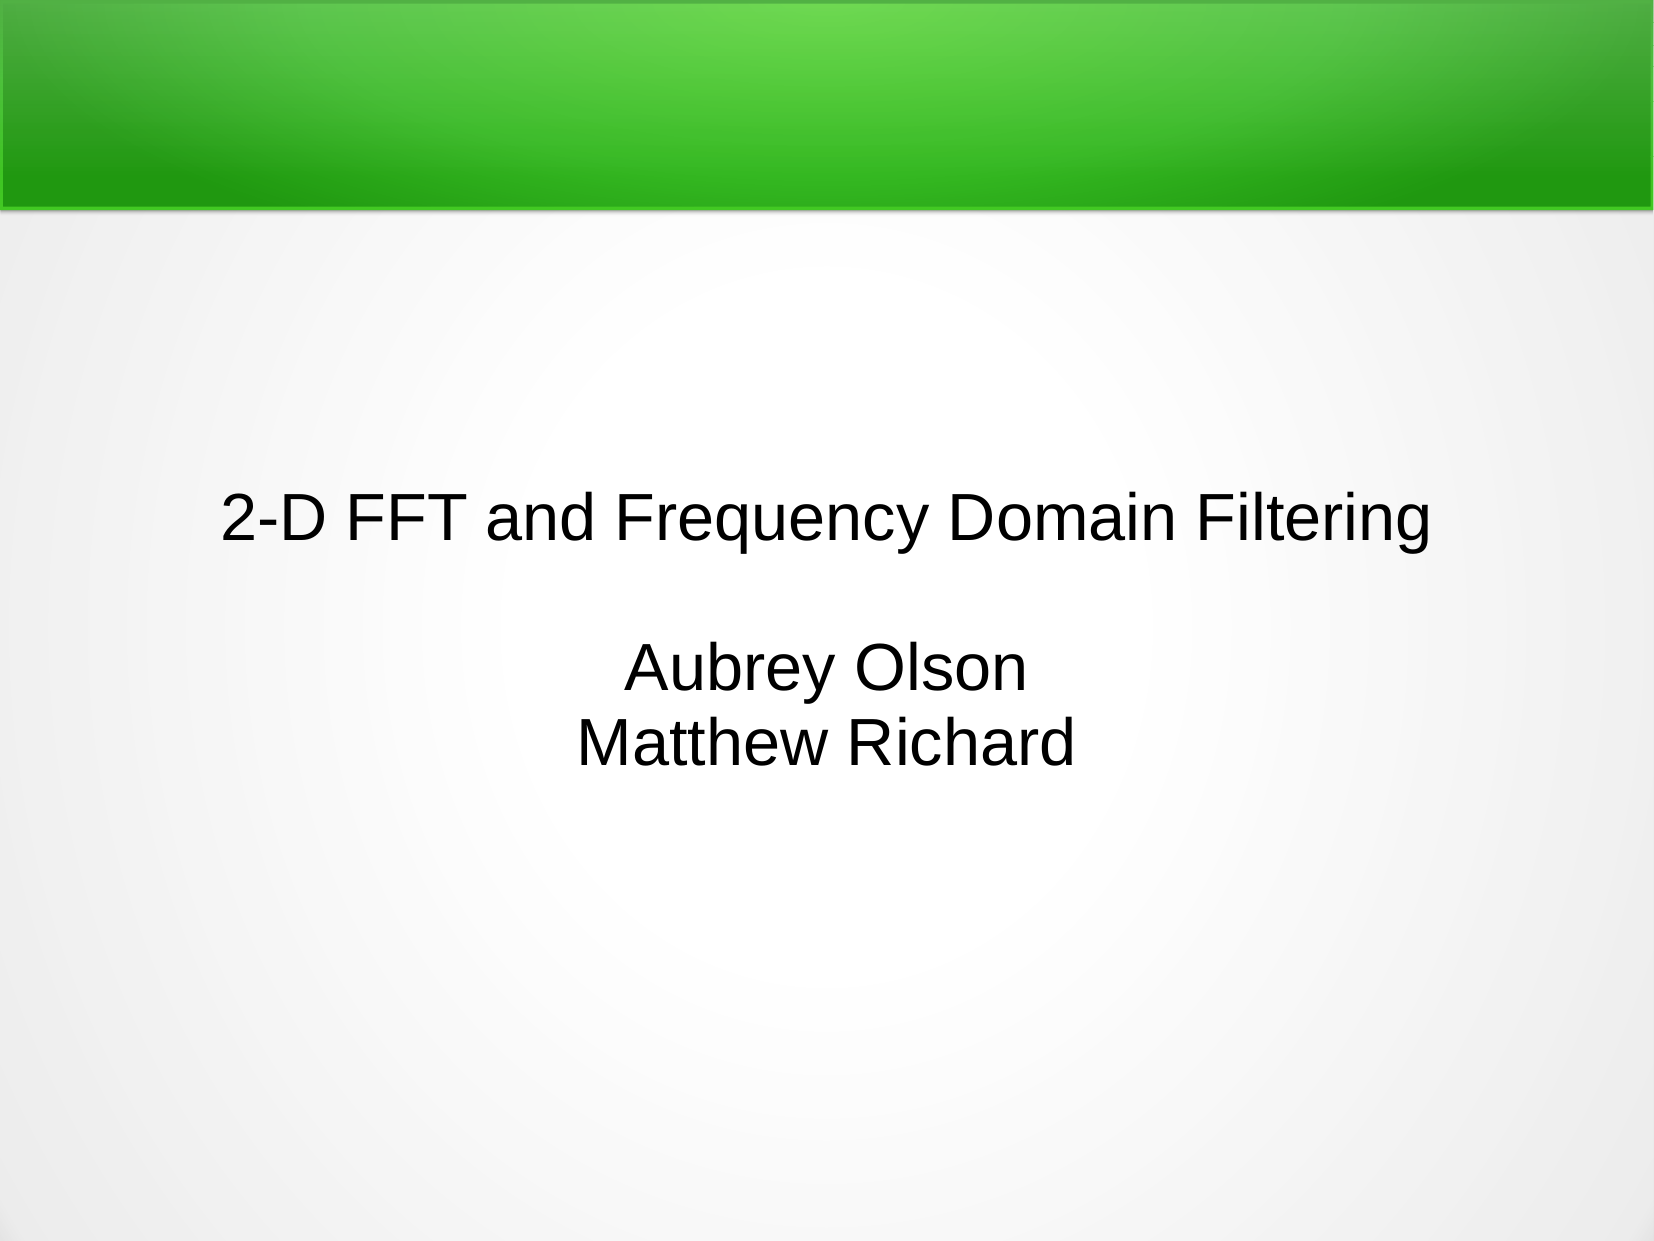

# 2-D FFT and Frequency Domain Filtering
Aubrey Olson
Matthew Richard